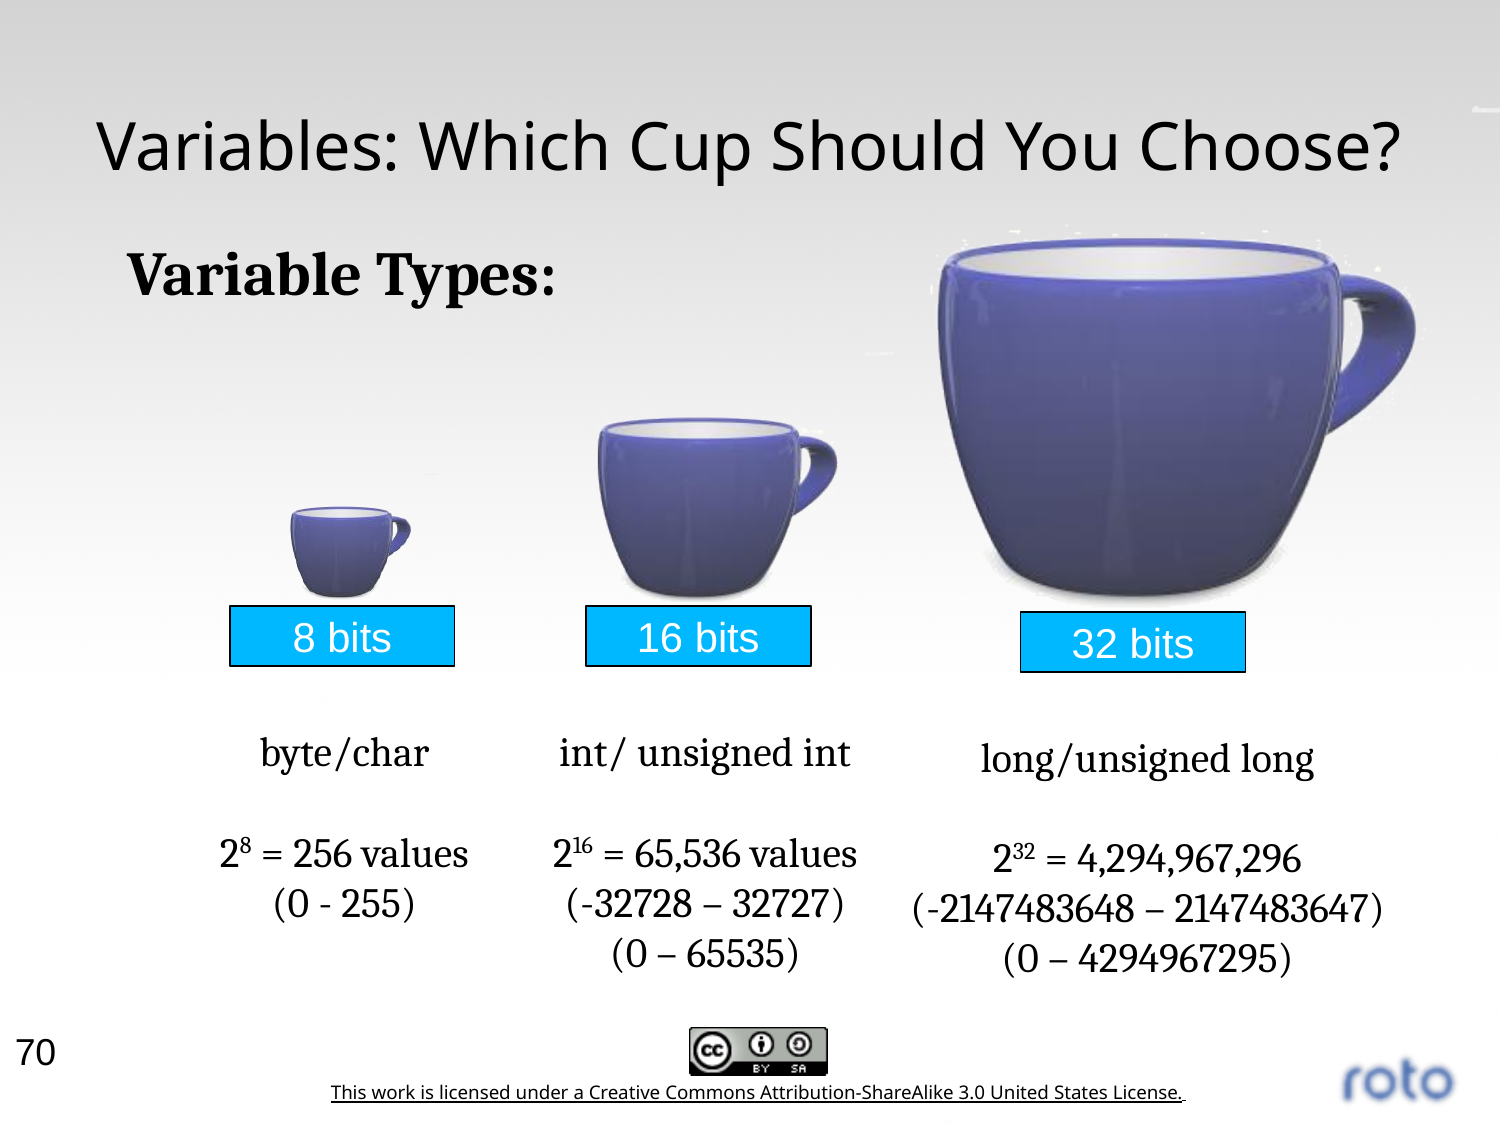

# Variables: Which Cup Should You Choose?
Variable Types:
8 bits
16 bits
32 bits
int/ unsigned int
216 = 65,536 values
(-32728 – 32727)
(0 – 65535)
byte/char
28 = 256 values
(0 - 255)
long/unsigned long
232 = 4,294,967,296
(-2147483648 – 2147483647)
(0 – 4294967295)